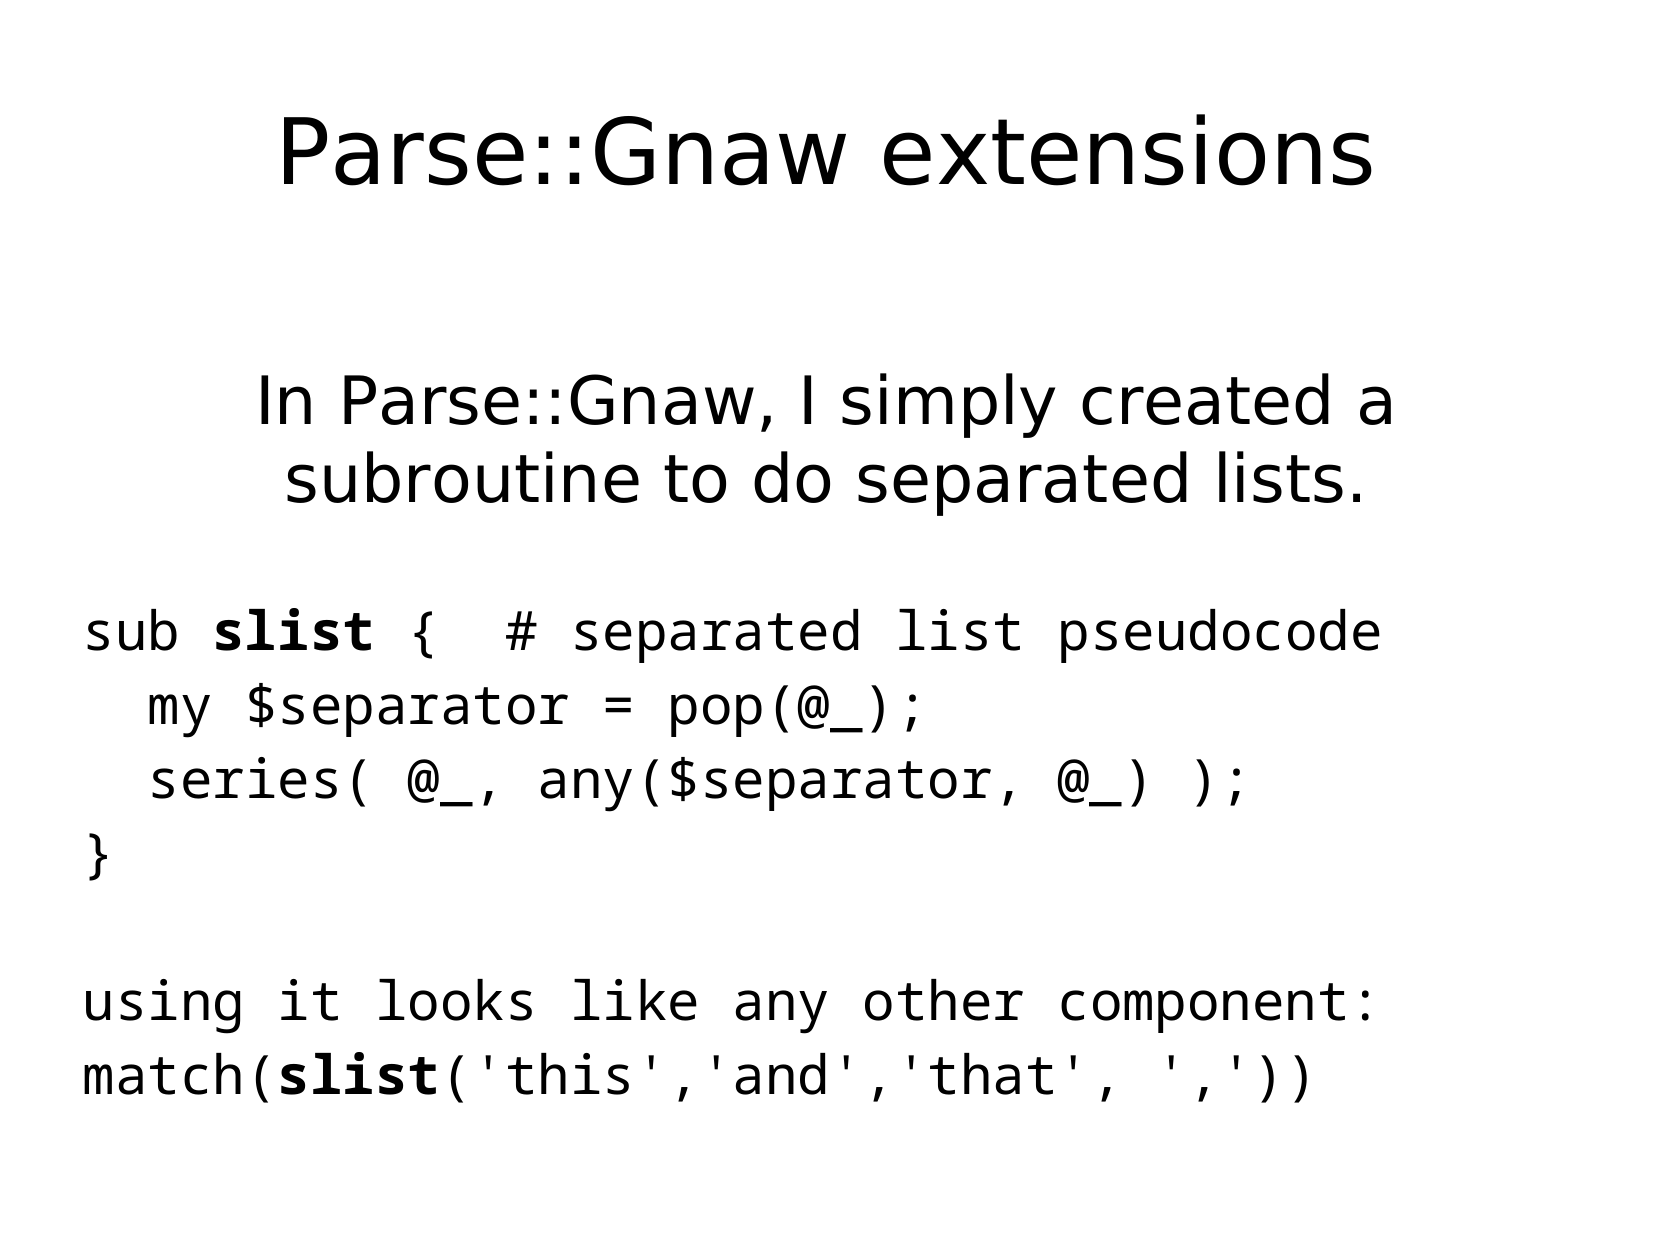

# Parse::Gnaw extensions
In Parse::Gnaw, I simply created a subroutine to do separated lists.
sub slist { # separated list pseudocode
 my $separator = pop(@_);
 series( @_, any($separator, @_) );
}
using it looks like any other component:
match(slist('this','and','that', ','))